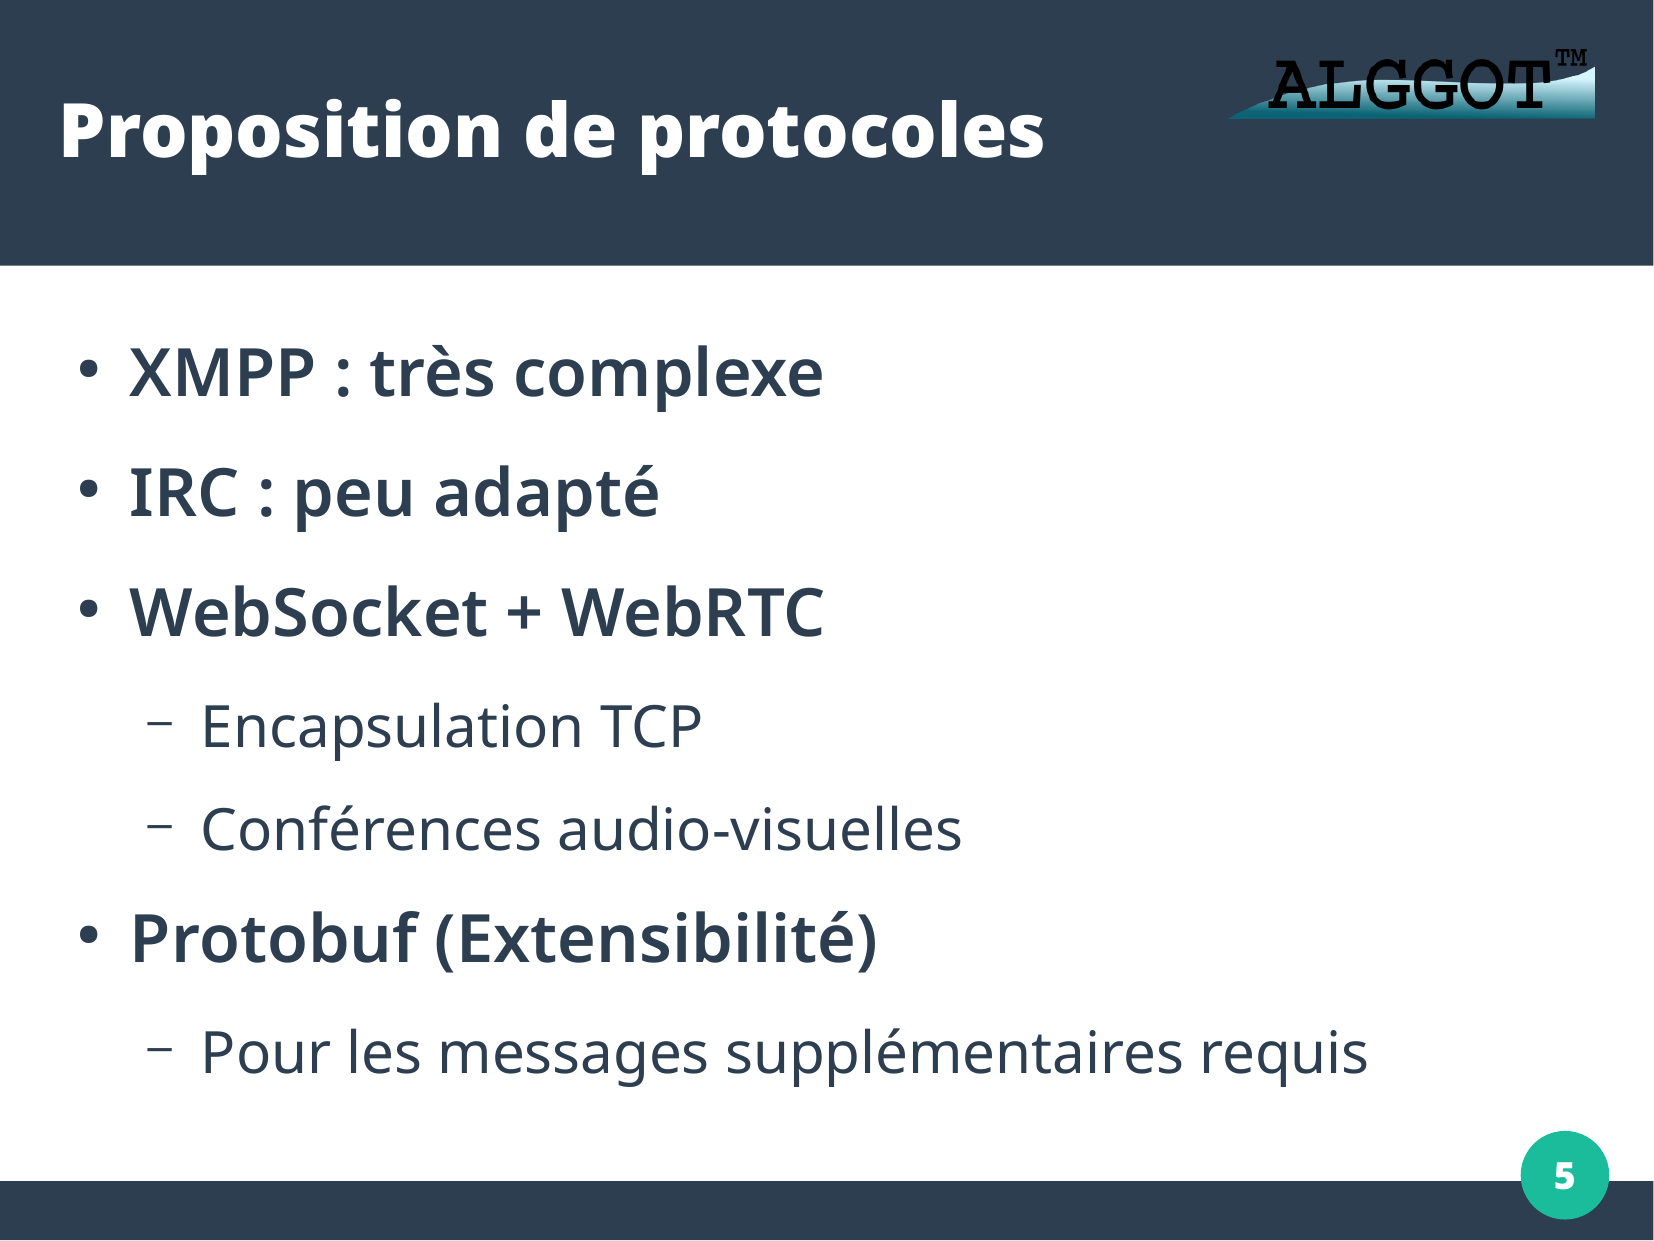

# Proposition de protocoles
XMPP : très complexe
IRC : peu adapté
WebSocket + WebRTC
Encapsulation TCP
Conférences audio-visuelles
Protobuf (Extensibilité)
Pour les messages supplémentaires requis
5